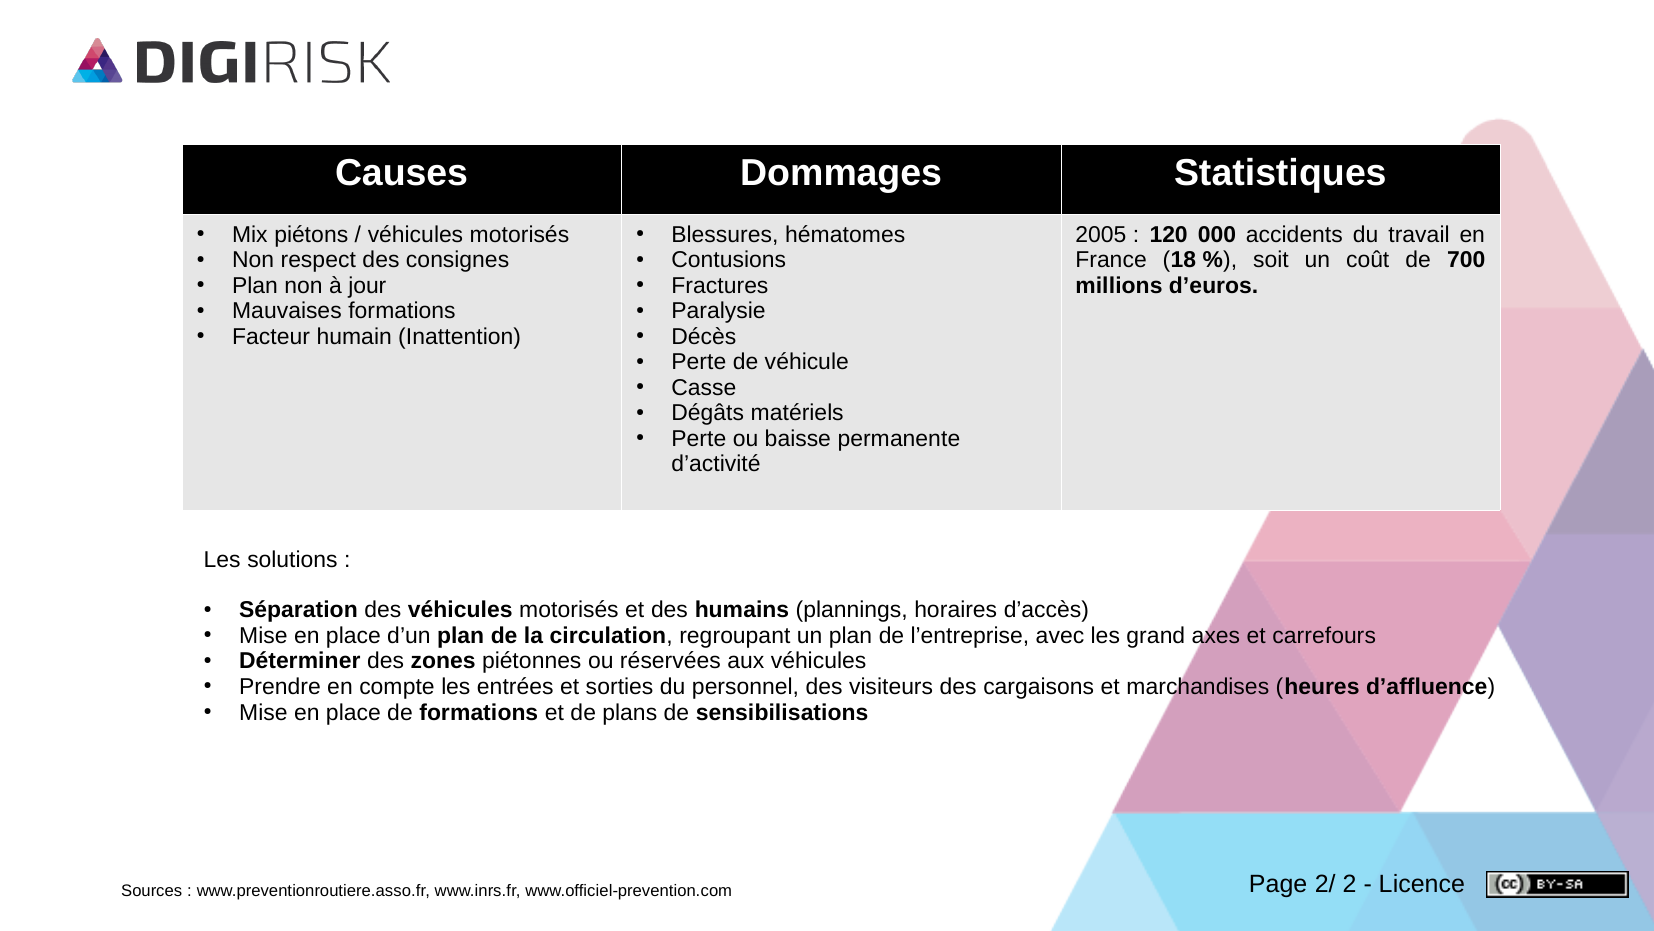

| Causes | Dommages | Statistiques |
| --- | --- | --- |
| Mix piétons / véhicules motorisés Non respect des consignes Plan non à jour Mauvaises formations Facteur humain (Inattention) | Blessures, hématomes Contusions Fractures Paralysie Décès Perte de véhicule Casse Dégâts matériels Perte ou baisse permanente d’activité | 2005 : 120 000 accidents du travail en France (18 %), soit un coût de 700 millions d’euros. |
Les solutions :
Séparation des véhicules motorisés et des humains (plannings, horaires d’accès)
Mise en place d’un plan de la circulation, regroupant un plan de l’entreprise, avec les grand axes et carrefours
Déterminer des zones piétonnes ou réservées aux véhicules
Prendre en compte les entrées et sorties du personnel, des visiteurs des cargaisons et marchandises (heures d’affluence)
Mise en place de formations et de plans de sensibilisations
Sources : www.preventionroutiere.asso.fr, www.inrs.fr, www.officiel-prevention.com